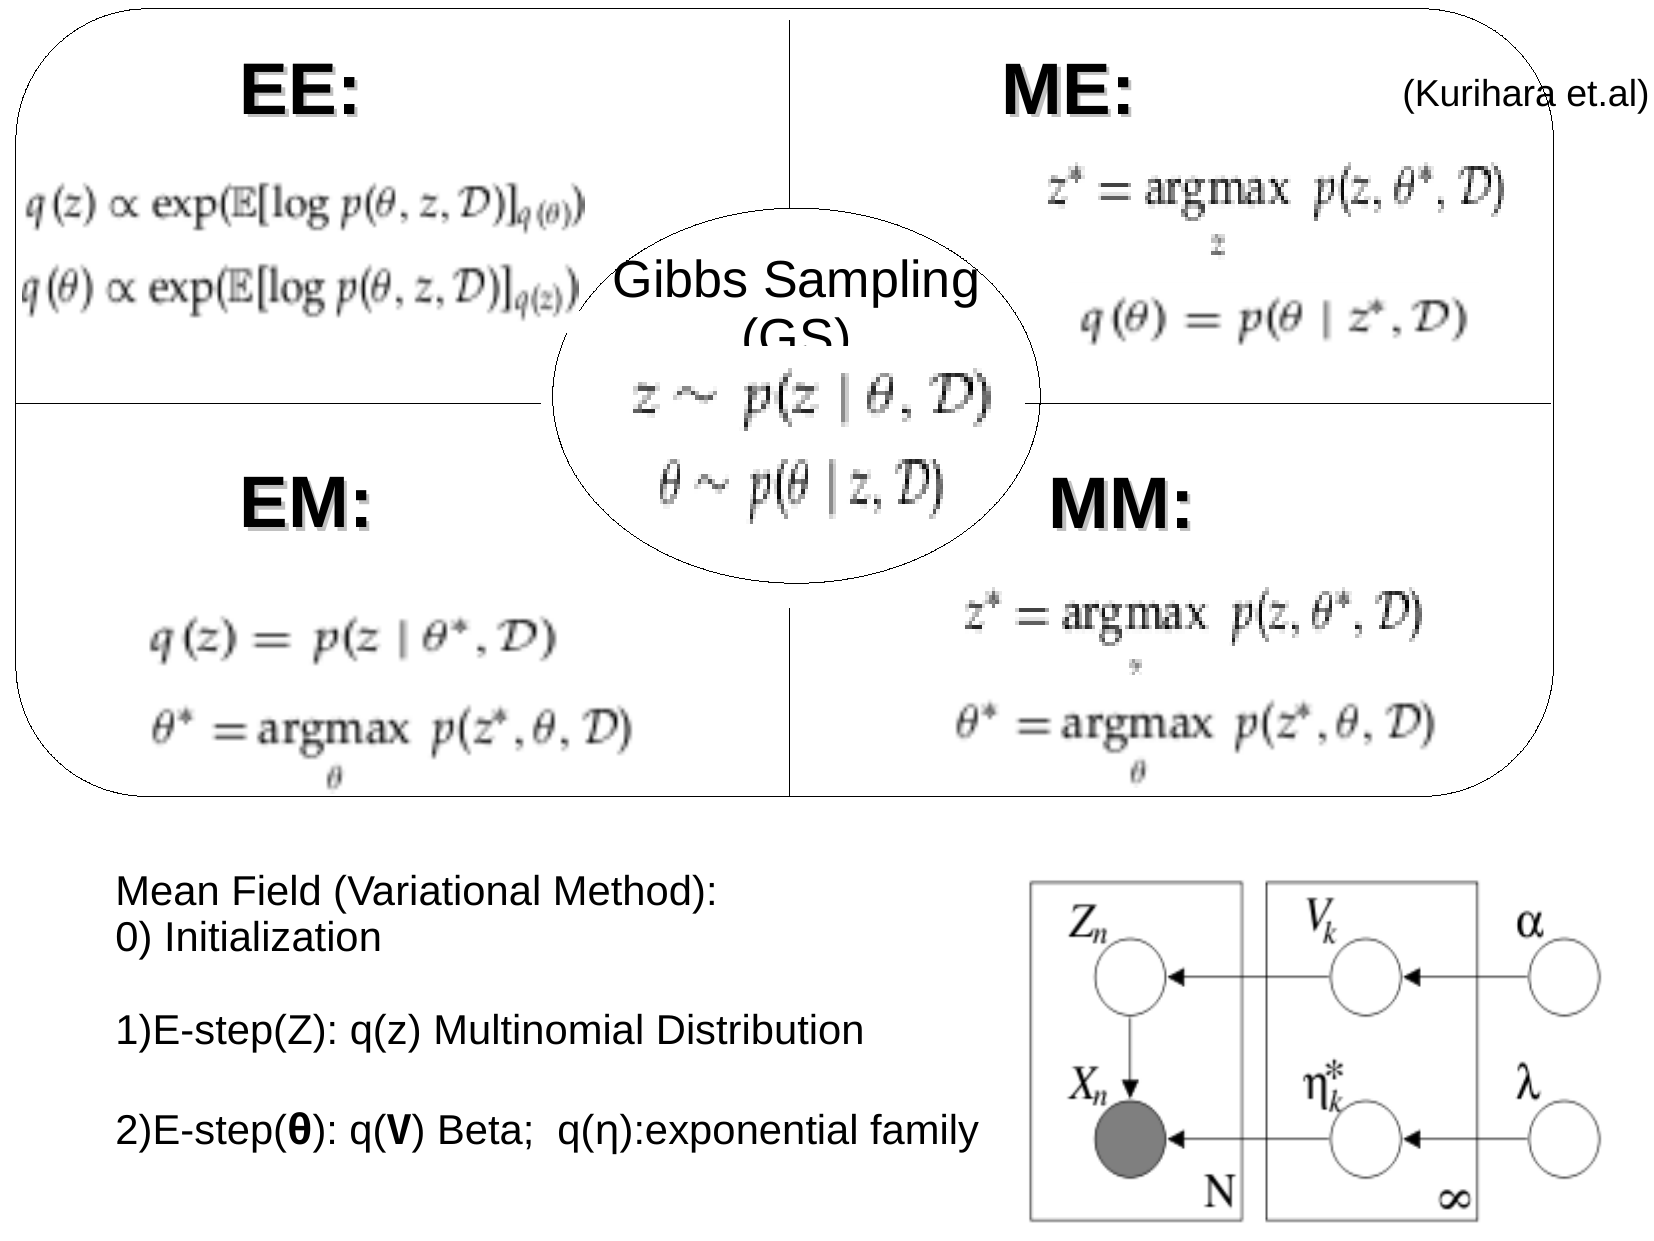

EE:
EE:
ME:
(Kurihara et.al)
Gibbs Sampling
(GS)
EM:
MM:
Mean Field (Variational Method):
0) Initialization
1)E-step(Z): q(z) Multinomial Distribution
2)E-step(θ): q(V) Beta; q(η):exponential family